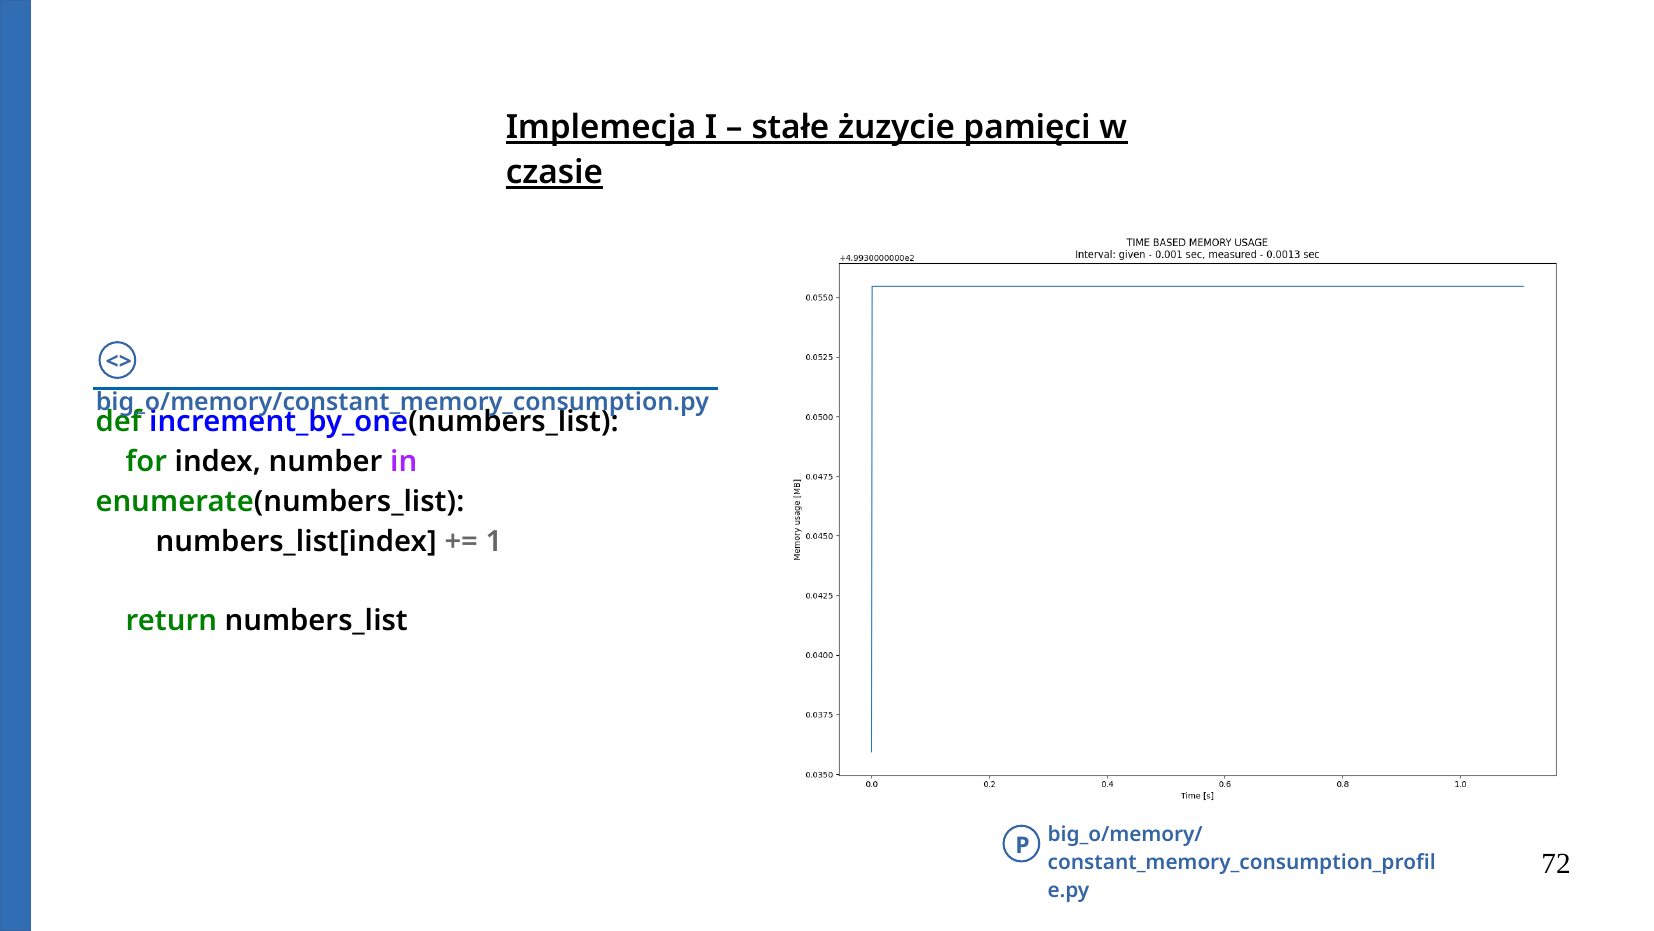

Implemecja I – stałe żuzycie pamięci w czasie
<>
 big_o/memory/constant_memory_consumption.py
def increment_by_one(numbers_list):
 for index, number in enumerate(numbers_list):
 numbers_list[index] += 1
 return numbers_list
big_o/memory/constant_memory_consumption_profile.py
P
72